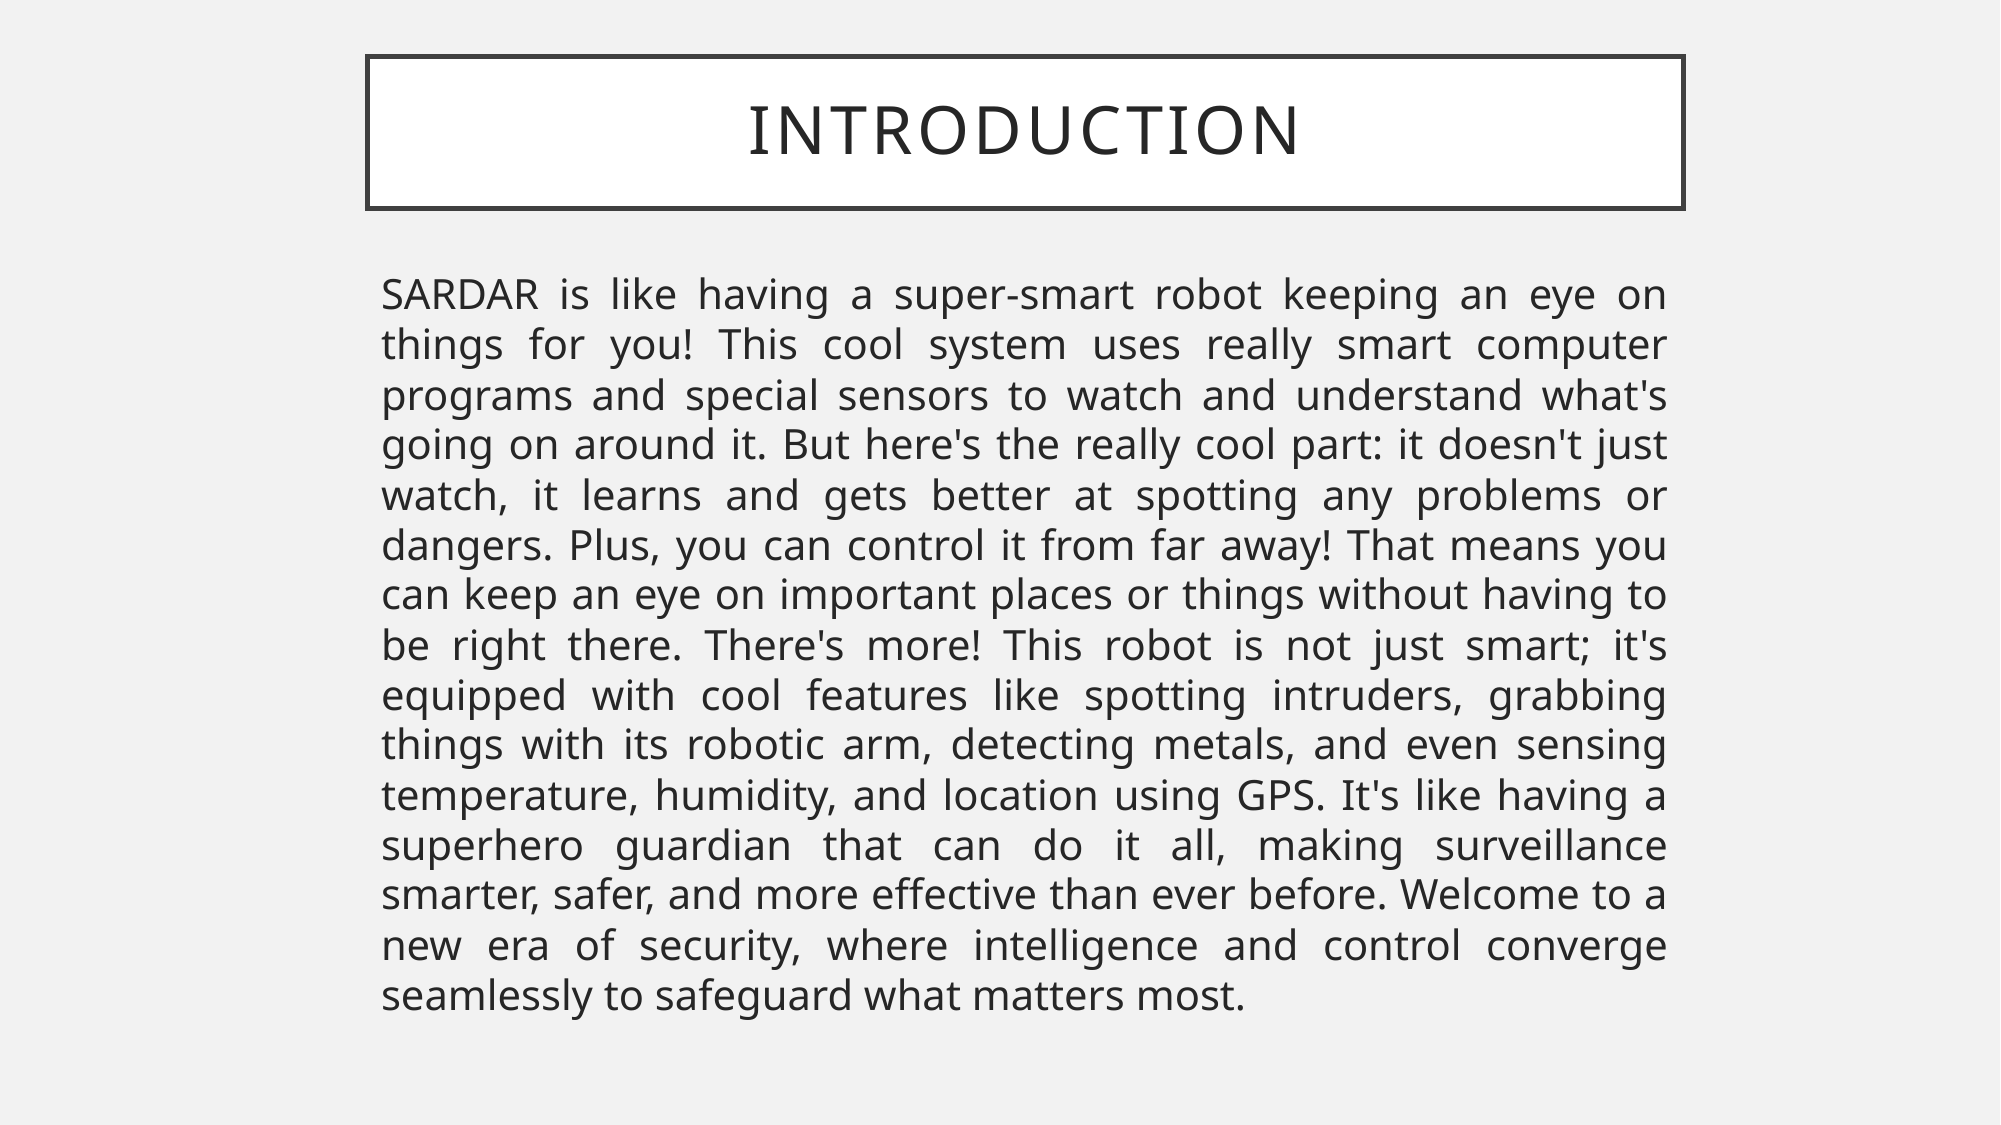

# INTRODUCTION
SARDAR is like having a super-smart robot keeping an eye on things for you! This cool system uses really smart computer programs and special sensors to watch and understand what's going on around it. But here's the really cool part: it doesn't just watch, it learns and gets better at spotting any problems or dangers. Plus, you can control it from far away! That means you can keep an eye on important places or things without having to be right there. There's more! This robot is not just smart; it's equipped with cool features like spotting intruders, grabbing things with its robotic arm, detecting metals, and even sensing temperature, humidity, and location using GPS. It's like having a superhero guardian that can do it all, making surveillance smarter, safer, and more effective than ever before. Welcome to a new era of security, where intelligence and control converge seamlessly to safeguard what matters most.